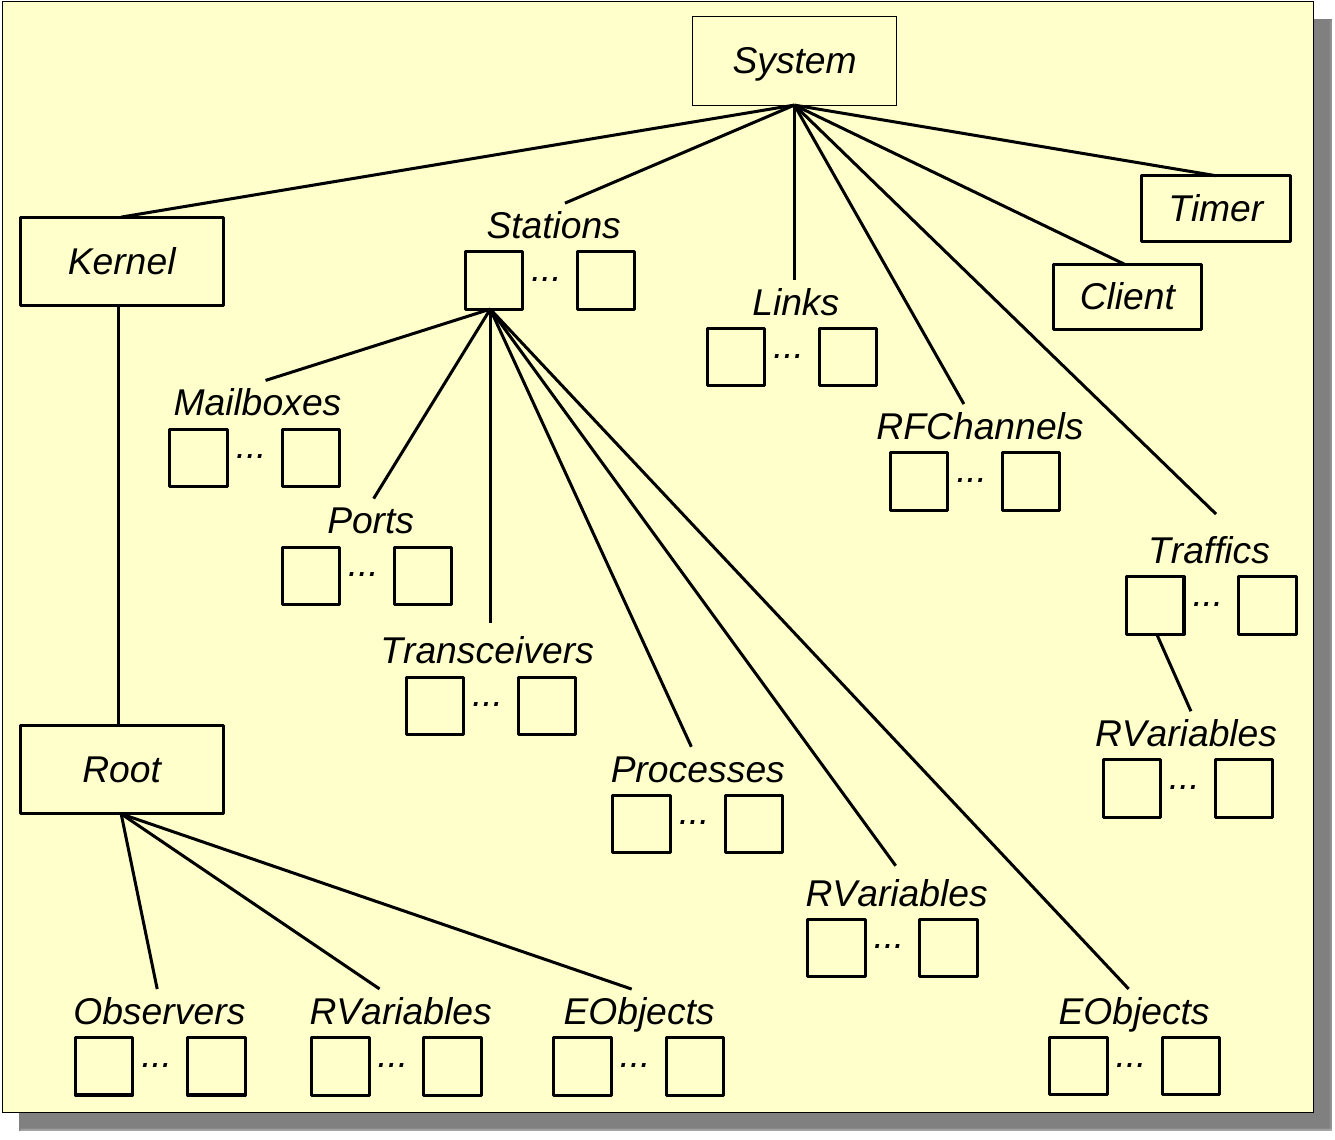

System
Timer
Stations
Kernel
...
Client
Links
...
Mailboxes
RFChannels
...
...
Ports
Traffics
...
...
Transceivers
...
RVariables
Root
Processes
...
...
RVariables
...
EObjects
Observers
RVariables
EObjects
...
...
...
...